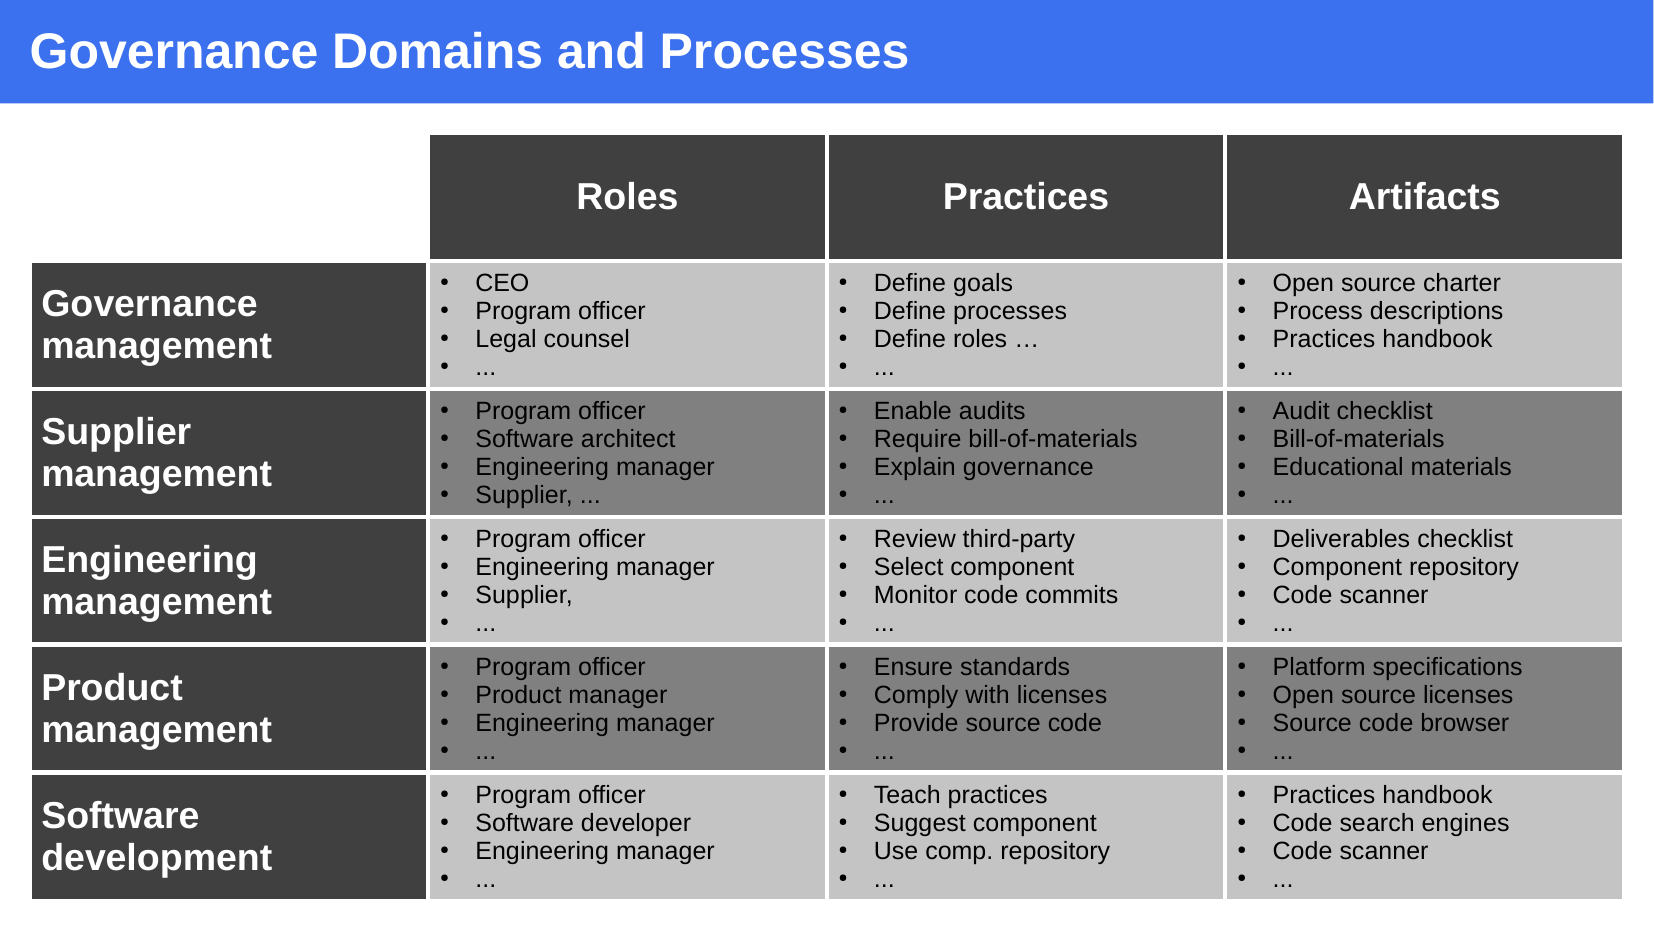

# Governance Domains and Processes
| | Roles | Practices | Artifacts |
| --- | --- | --- | --- |
| Governance management | CEO Program officer Legal counsel ... | Define goals Define processes Define roles … ... | Open source charter Process descriptions Practices handbook ... |
| Supplier management | Program officer Software architect Engineering manager Supplier, ... | Enable audits Require bill-of-materials Explain governance ... | Audit checklist Bill-of-materials Educational materials ... |
| Engineering management | Program officer Engineering manager Supplier, ... | Review third-party Select component Monitor code commits ... | Deliverables checklist Component repository Code scanner ... |
| Product management | Program officer Product manager Engineering manager ... | Ensure standards Comply with licenses Provide source code ... | Platform specifications Open source licenses Source code browser ... |
| Software development | Program officer Software developer Engineering manager ... | Teach practices Suggest component Use comp. repository ... | Practices handbook Code search engines Code scanner ... |
Free / Libre and Open Source Software
45
© 2019 Dirk Riehle - All Rights Reserved